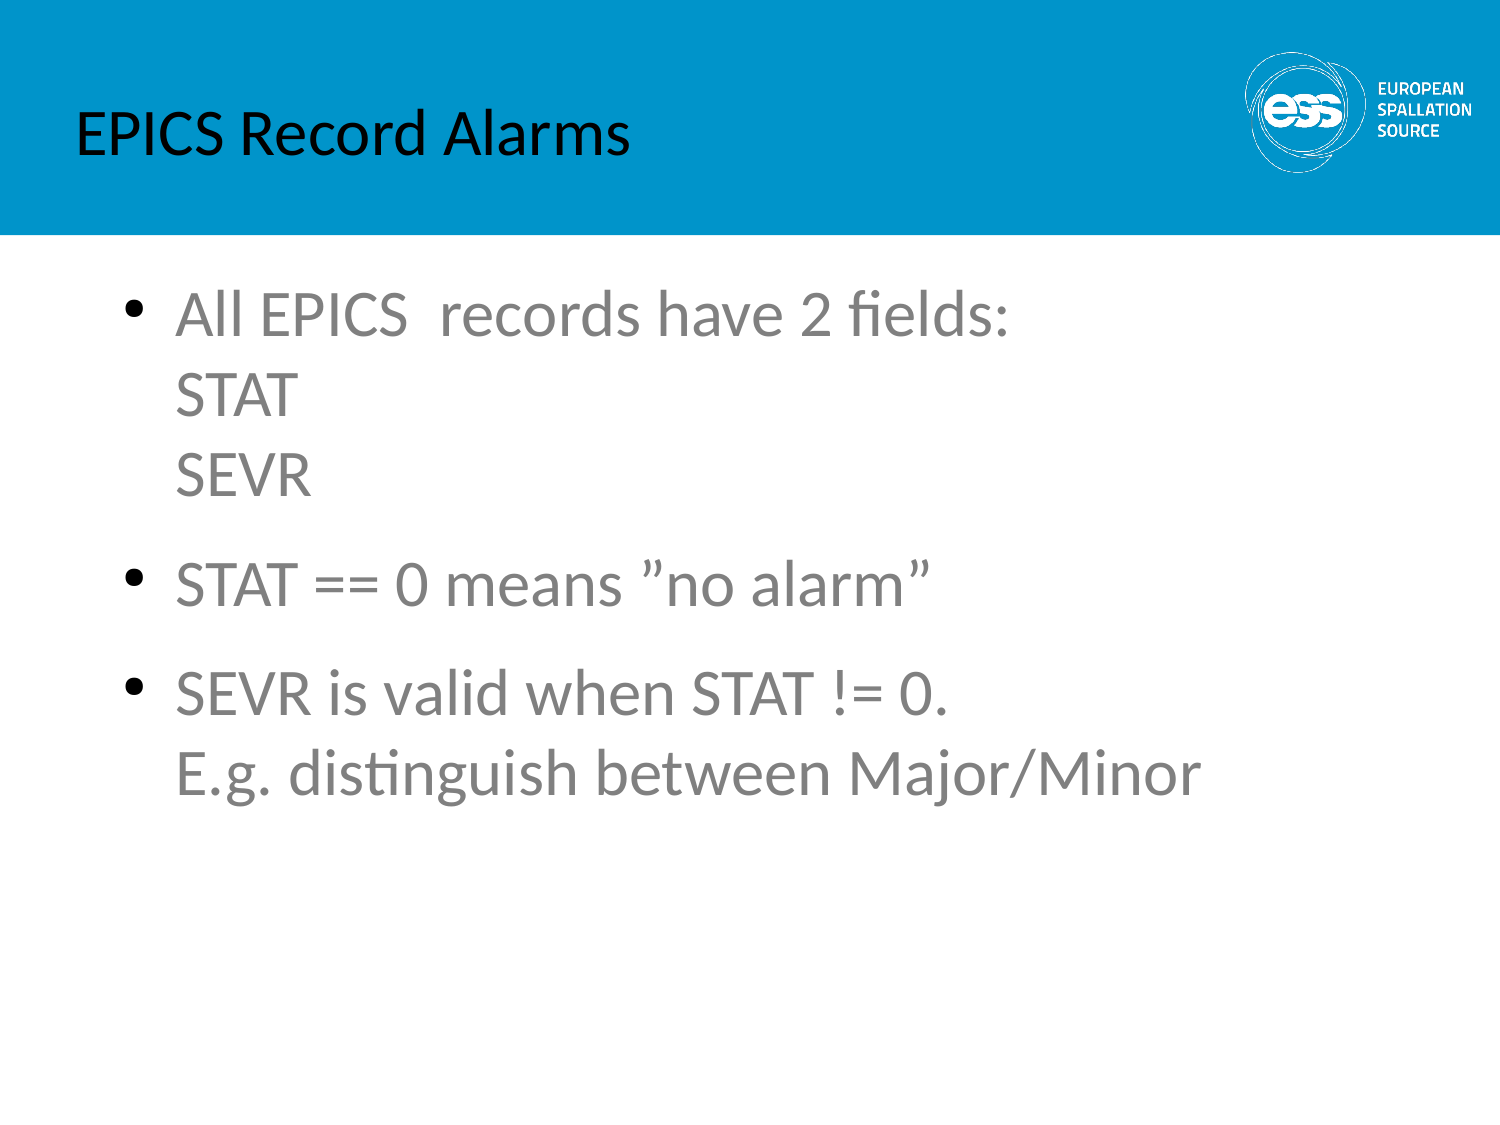

# EPICS Record Alarms
All EPICS records have 2 fields:
STAT
SEVR
STAT == 0 means ”no alarm”
SEVR is valid when STAT != 0.
E.g. distinguish between Major/Minor